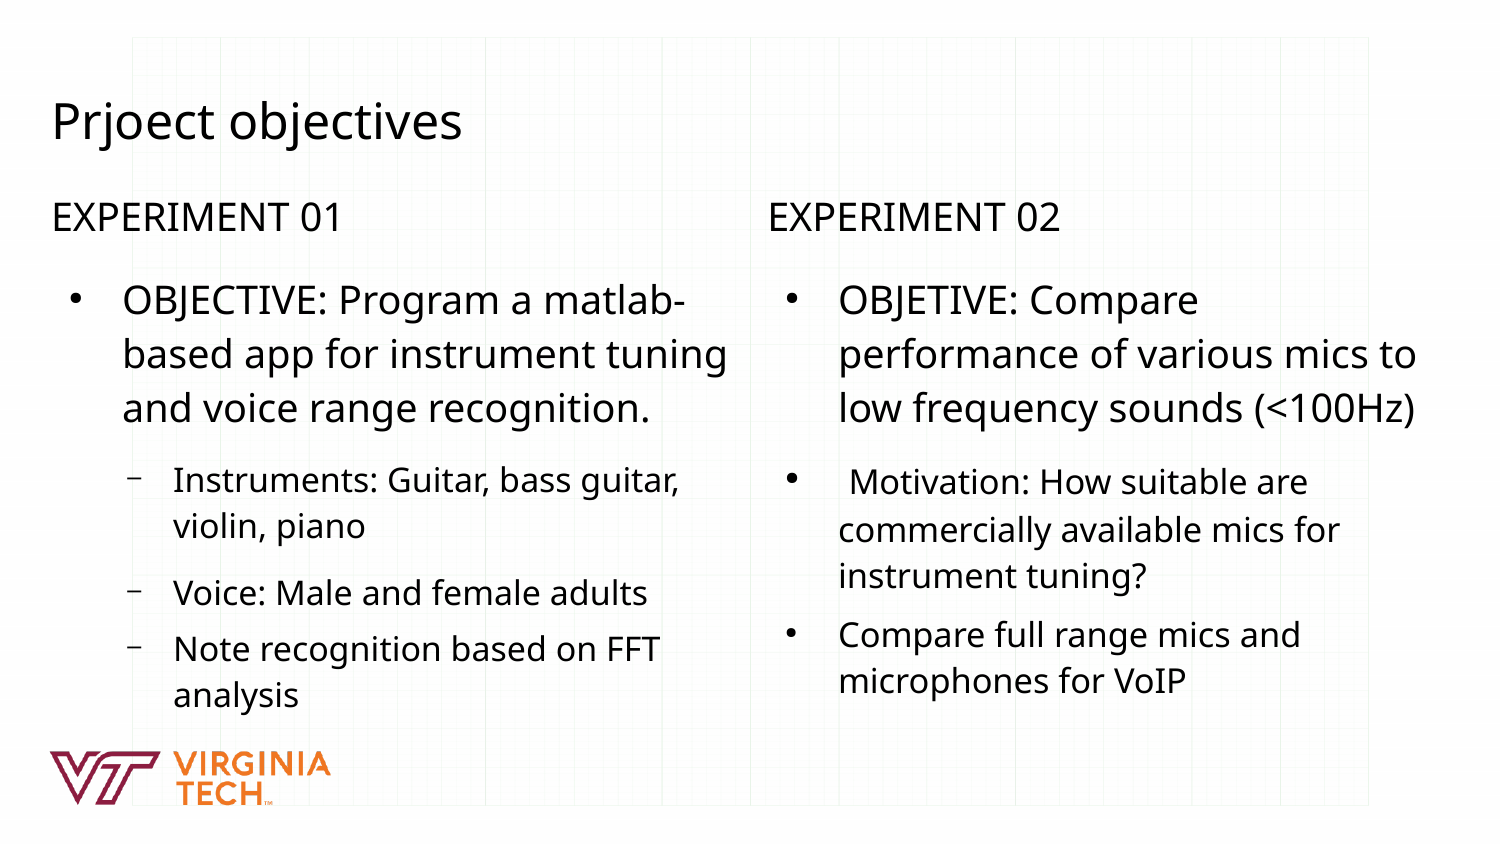

# Prjoect objectives
EXPERIMENT 01
OBJECTIVE: Program a matlab-based app for instrument tuning and voice range recognition.
EXPERIMENT 02
OBJETIVE: Compare performance of various mics to low frequency sounds (<100Hz)
 Motivation: How suitable are commercially available mics for instrument tuning?
Compare full range mics and microphones for VoIP
Instruments: Guitar, bass guitar, violin, piano
Voice: Male and female adults
Note recognition based on FFT analysis